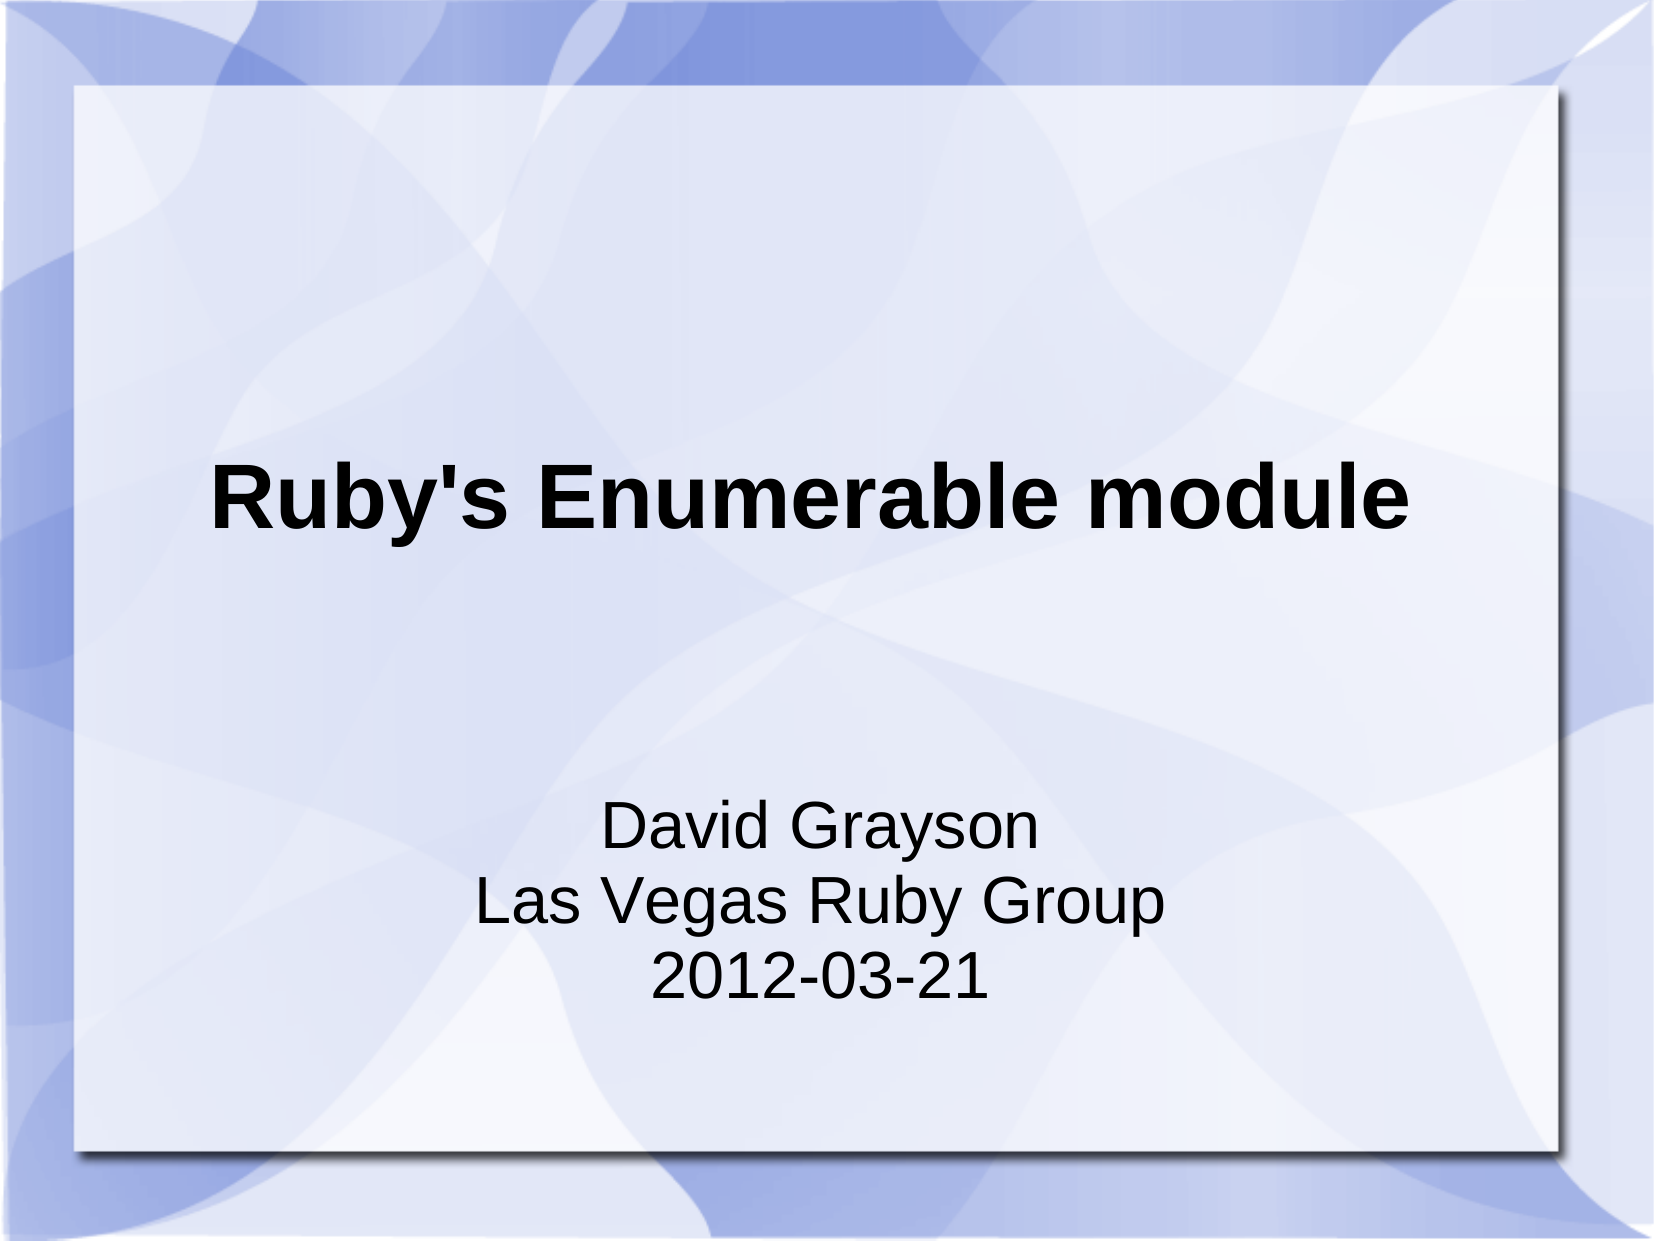

# Ruby's Enumerable module
David Grayson
Las Vegas Ruby Group
2012-03-21